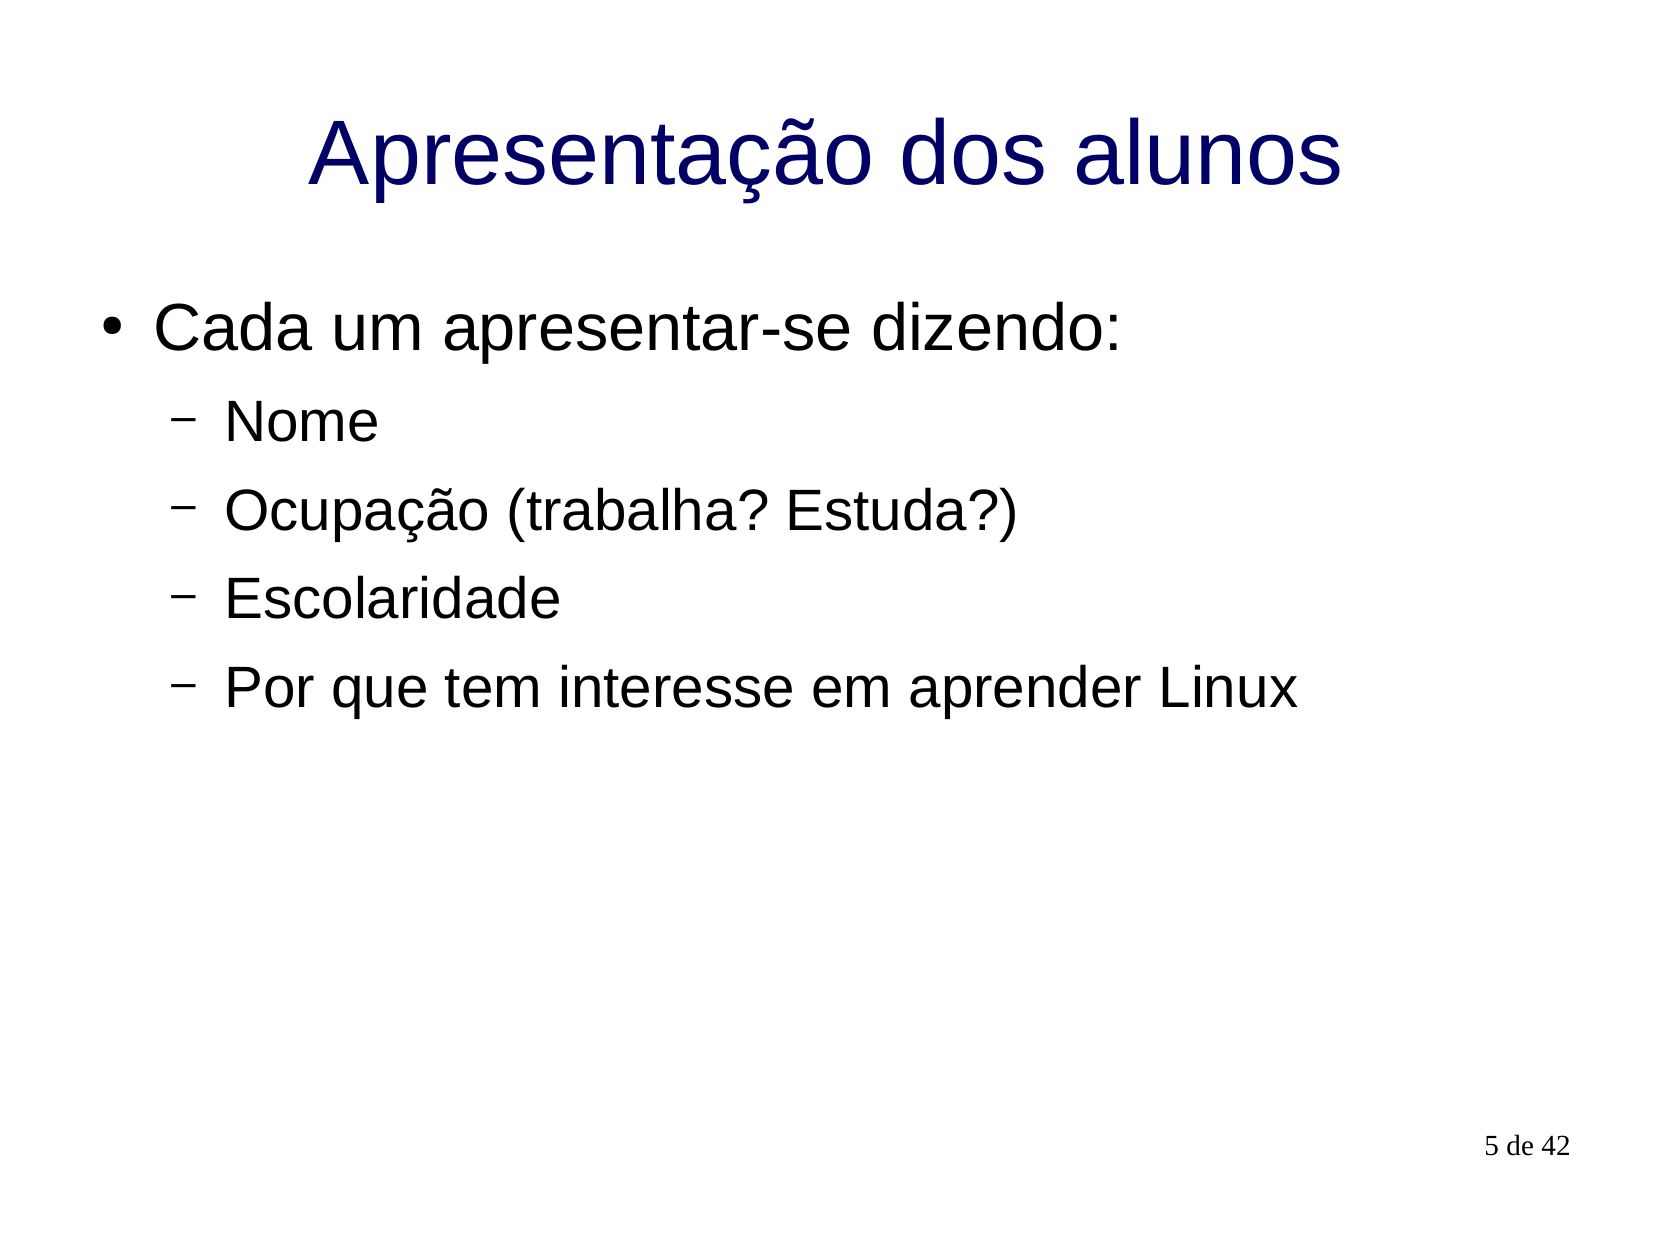

# Apresentação dos alunos
Cada um apresentar-se dizendo:
Nome
Ocupação (trabalha? Estuda?)
Escolaridade
Por que tem interesse em aprender Linux
5